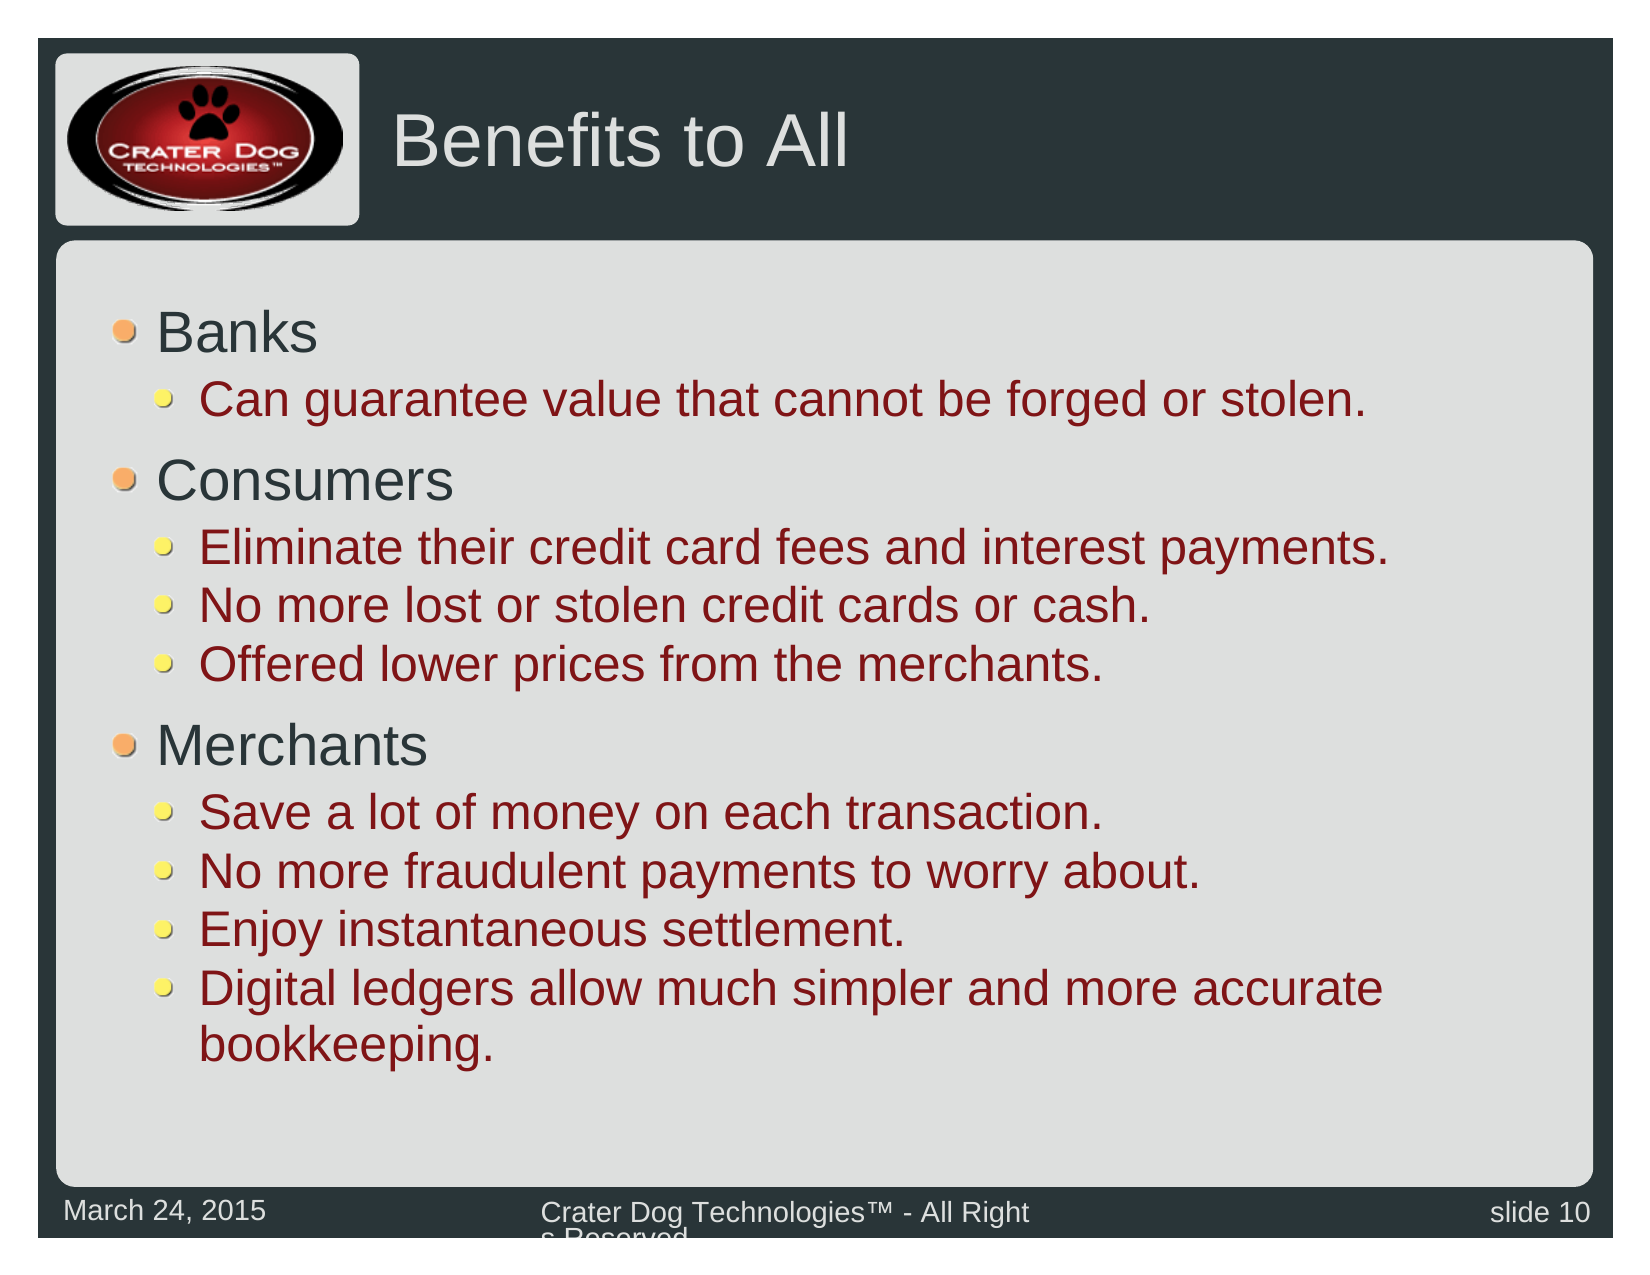

# Benefits to All
Banks
Can guarantee value that cannot be forged or stolen.
Consumers
Eliminate their credit card fees and interest payments.
No more lost or stolen credit cards or cash.
Offered lower prices from the merchants.
Merchants
Save a lot of money on each transaction.
No more fraudulent payments to worry about.
Enjoy instantaneous settlement.
Digital ledgers allow much simpler and more accurate bookkeeping.
Crater Dog Technologies™ - All Rights Reserved
10